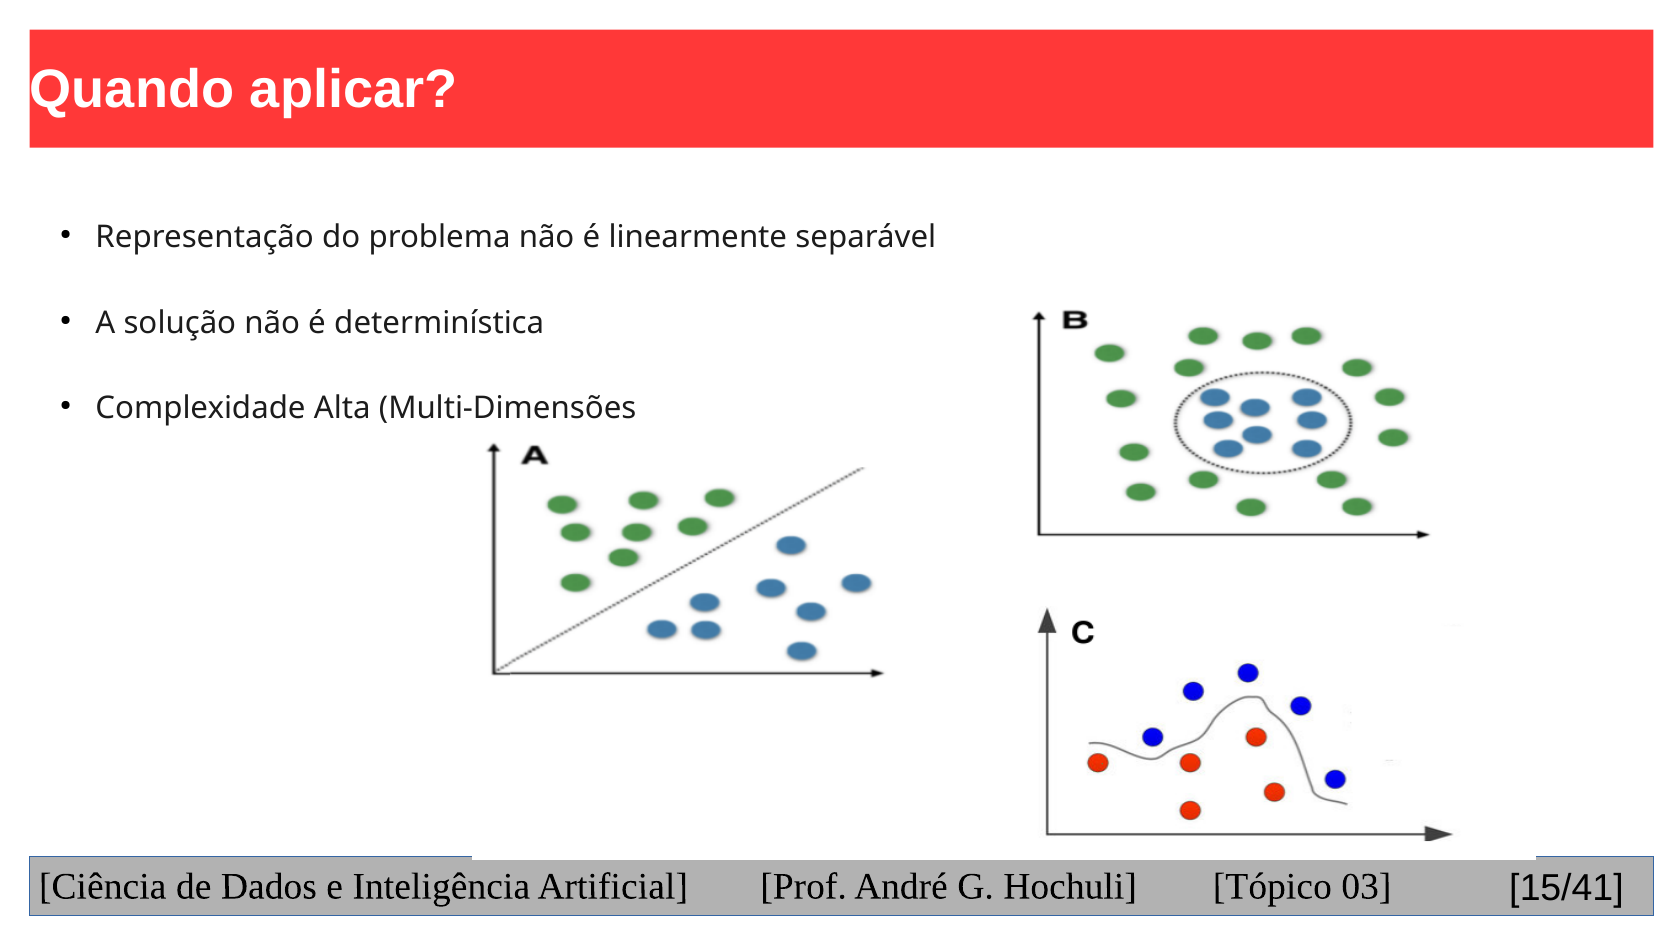

# Quando aplicar?
Representação do problema não é linearmente separável
A solução não é determinística
Complexidade Alta (Multi-Dimensões